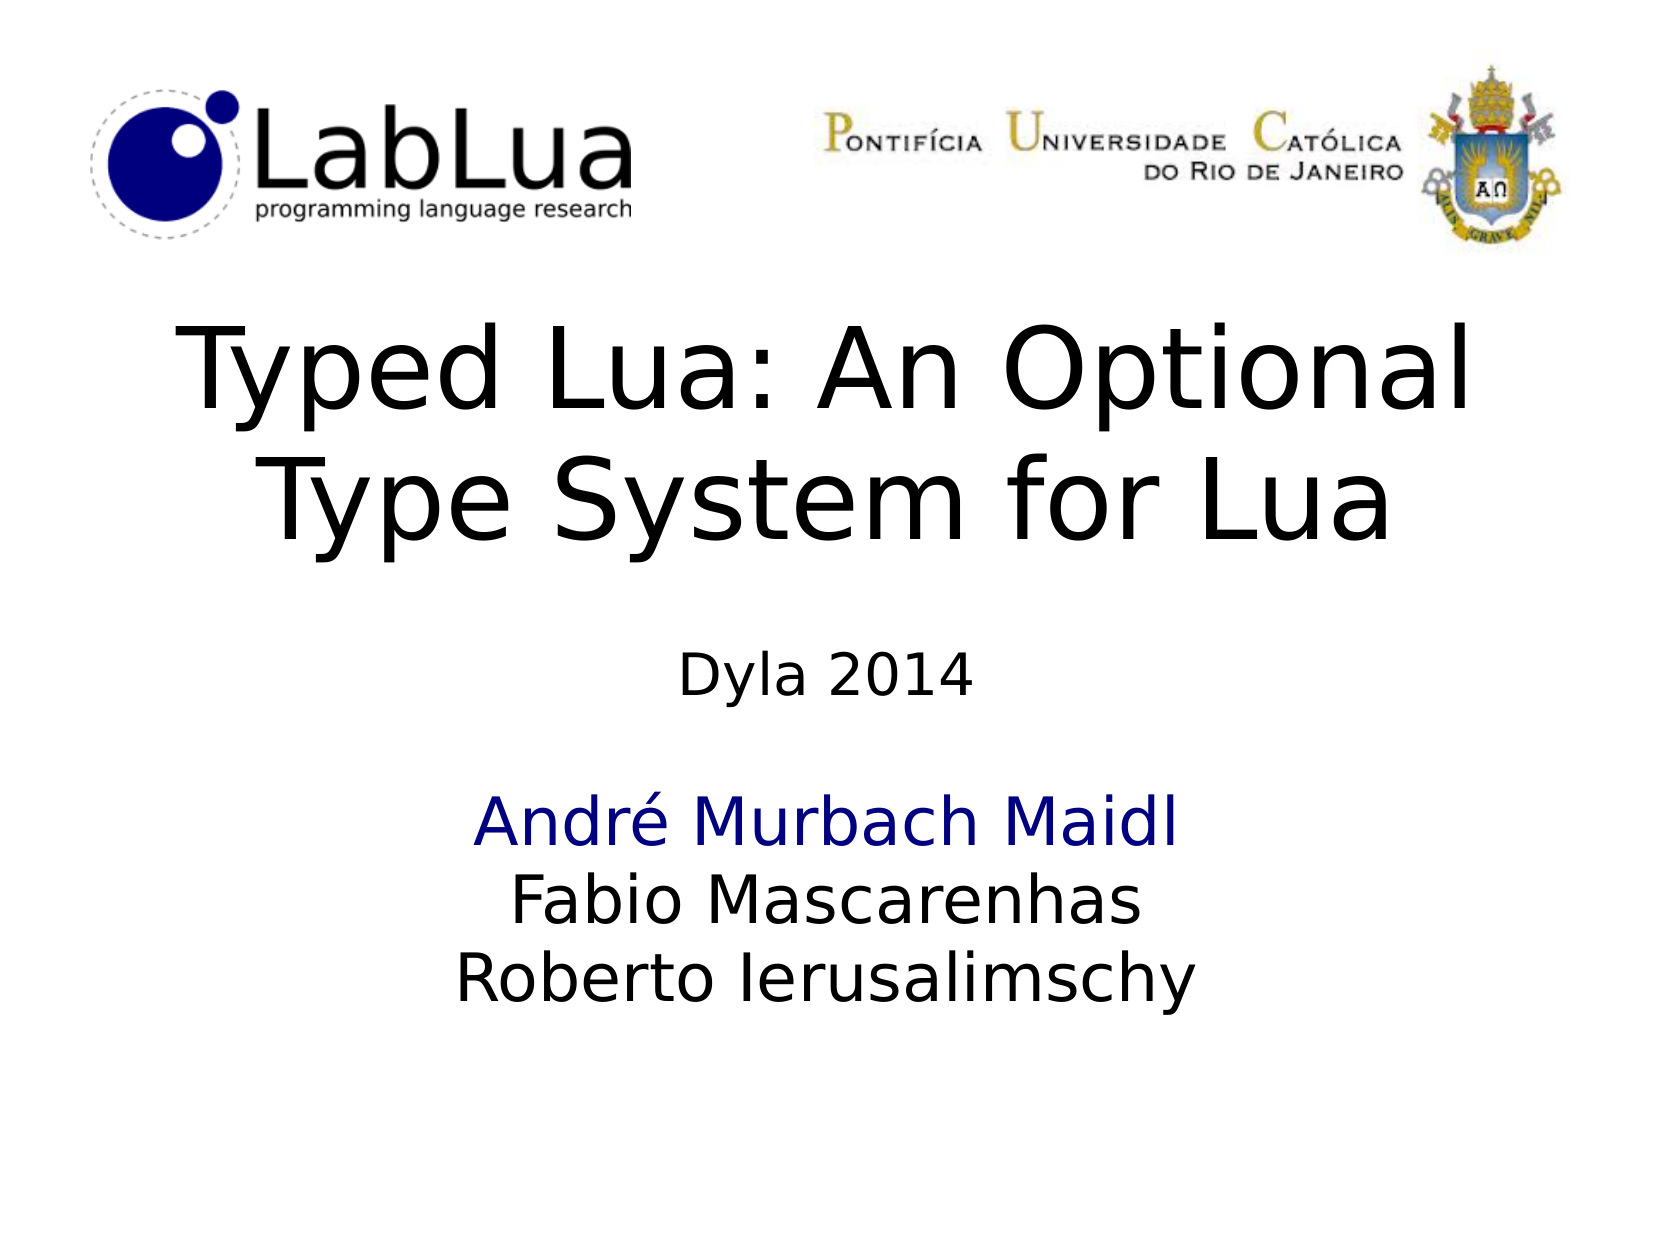

# Typed Lua: An Optional Type System for Lua
Dyla 2014
André Murbach Maidl
Fabio Mascarenhas
Roberto Ierusalimschy